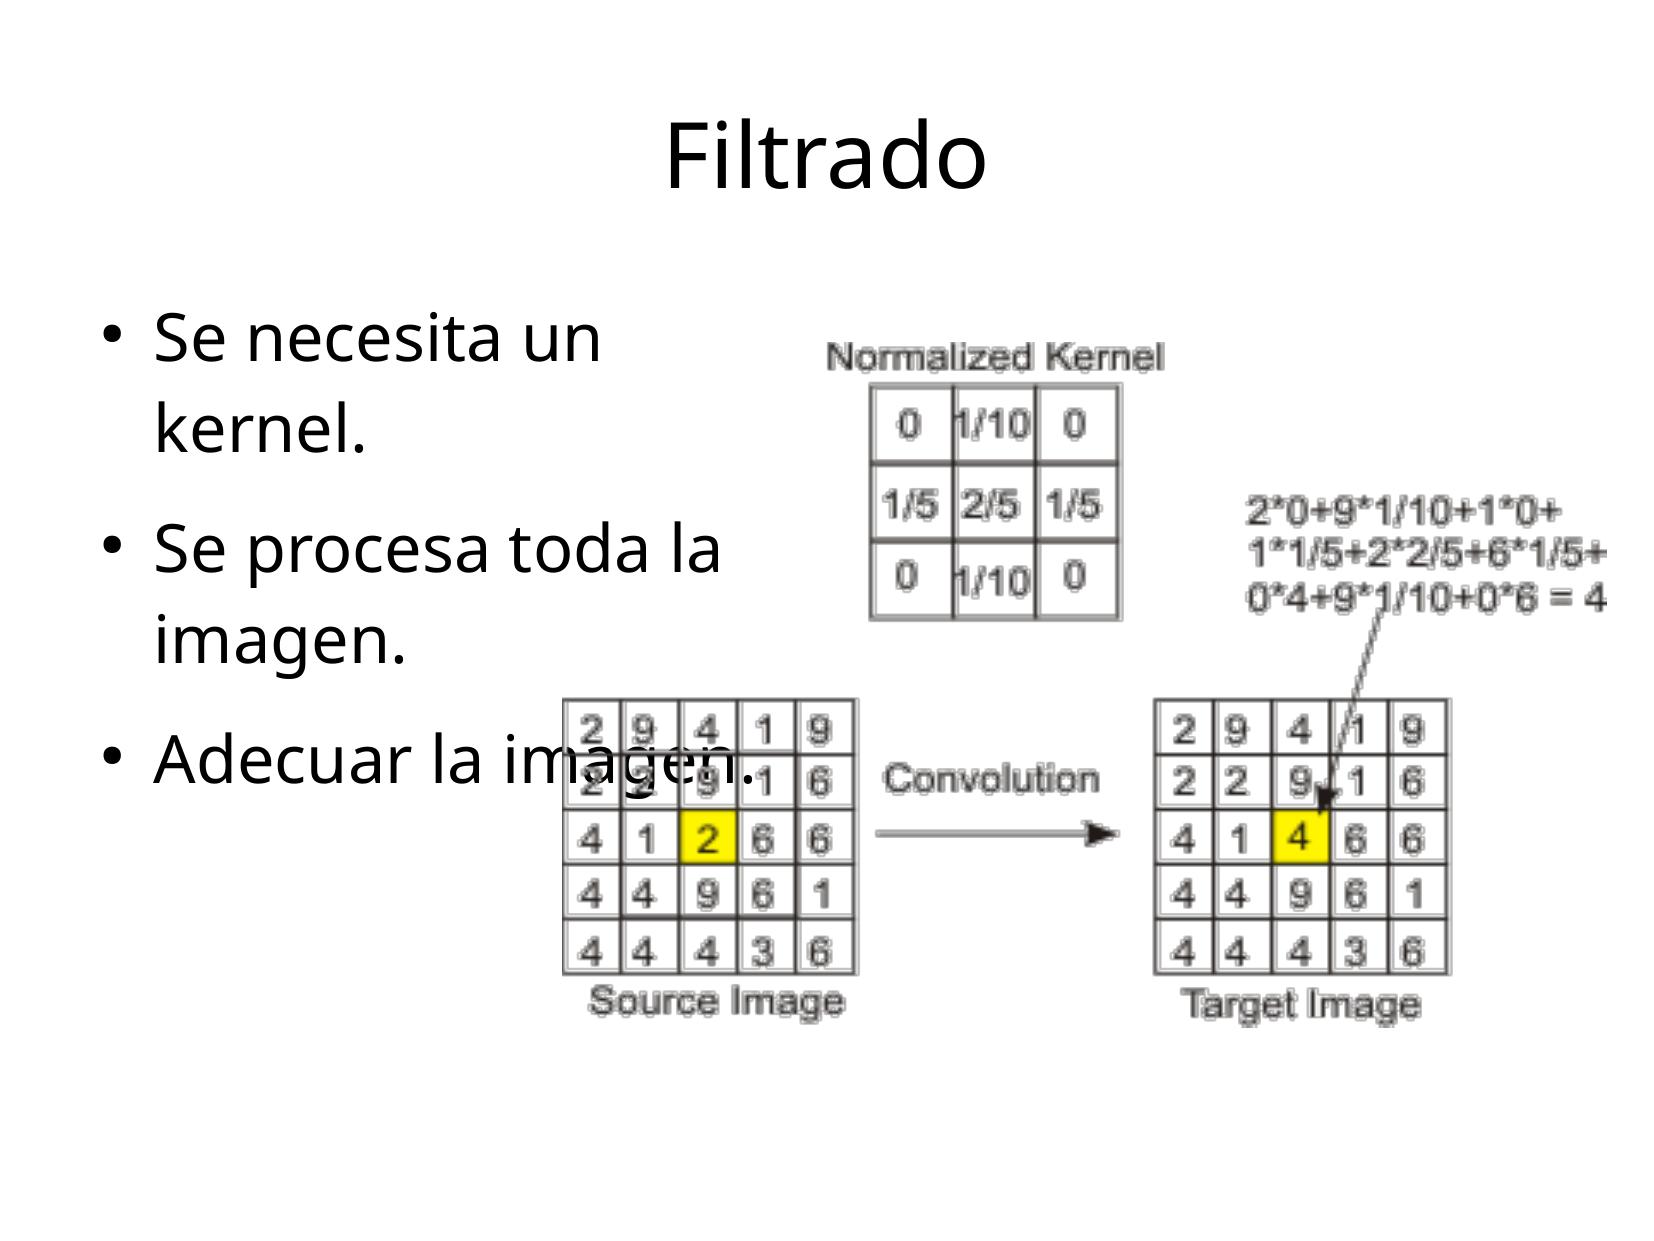

# Filtrado
Se necesita un kernel.
Se procesa toda la imagen.
Adecuar la imagen.